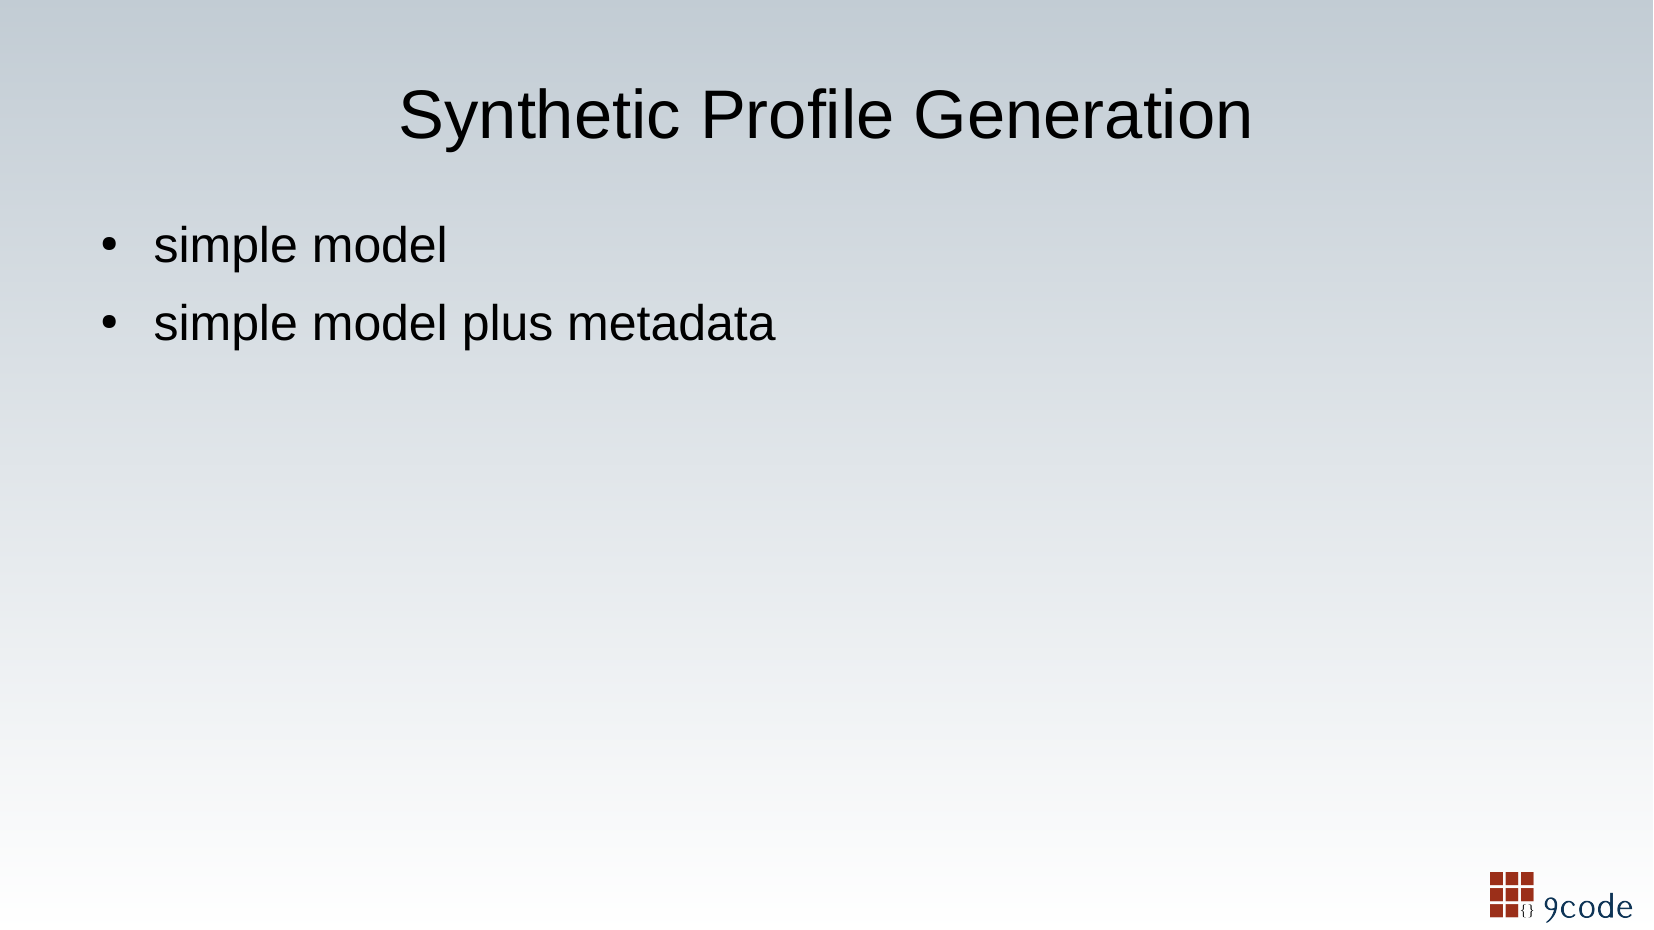

# Synthetic Profile Generation
simple model
simple model plus metadata